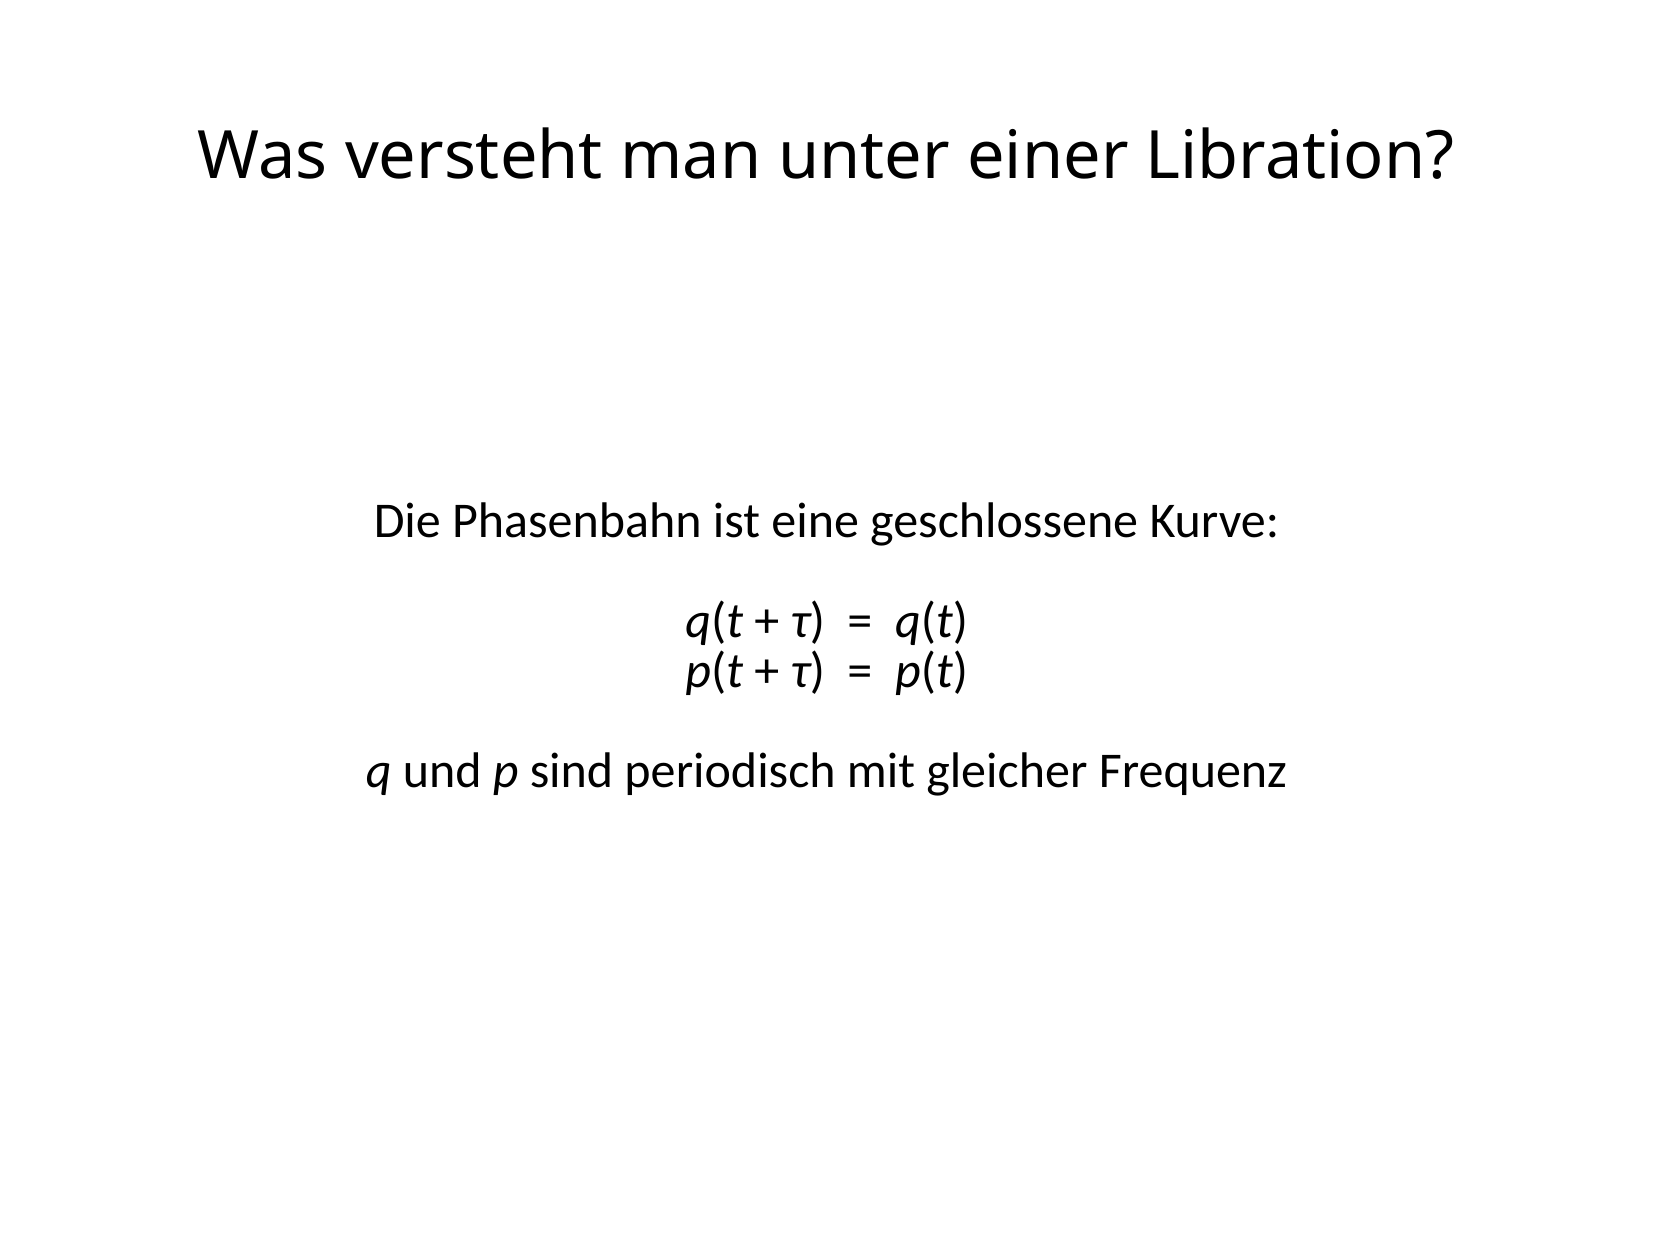

# Was versteht man unter einer Libration?
Die Phasenbahn ist eine geschlossene Kurve:
q(t + τ) = q(t)
p(t + τ) = p(t)
q und p sind periodisch mit gleicher Frequenz